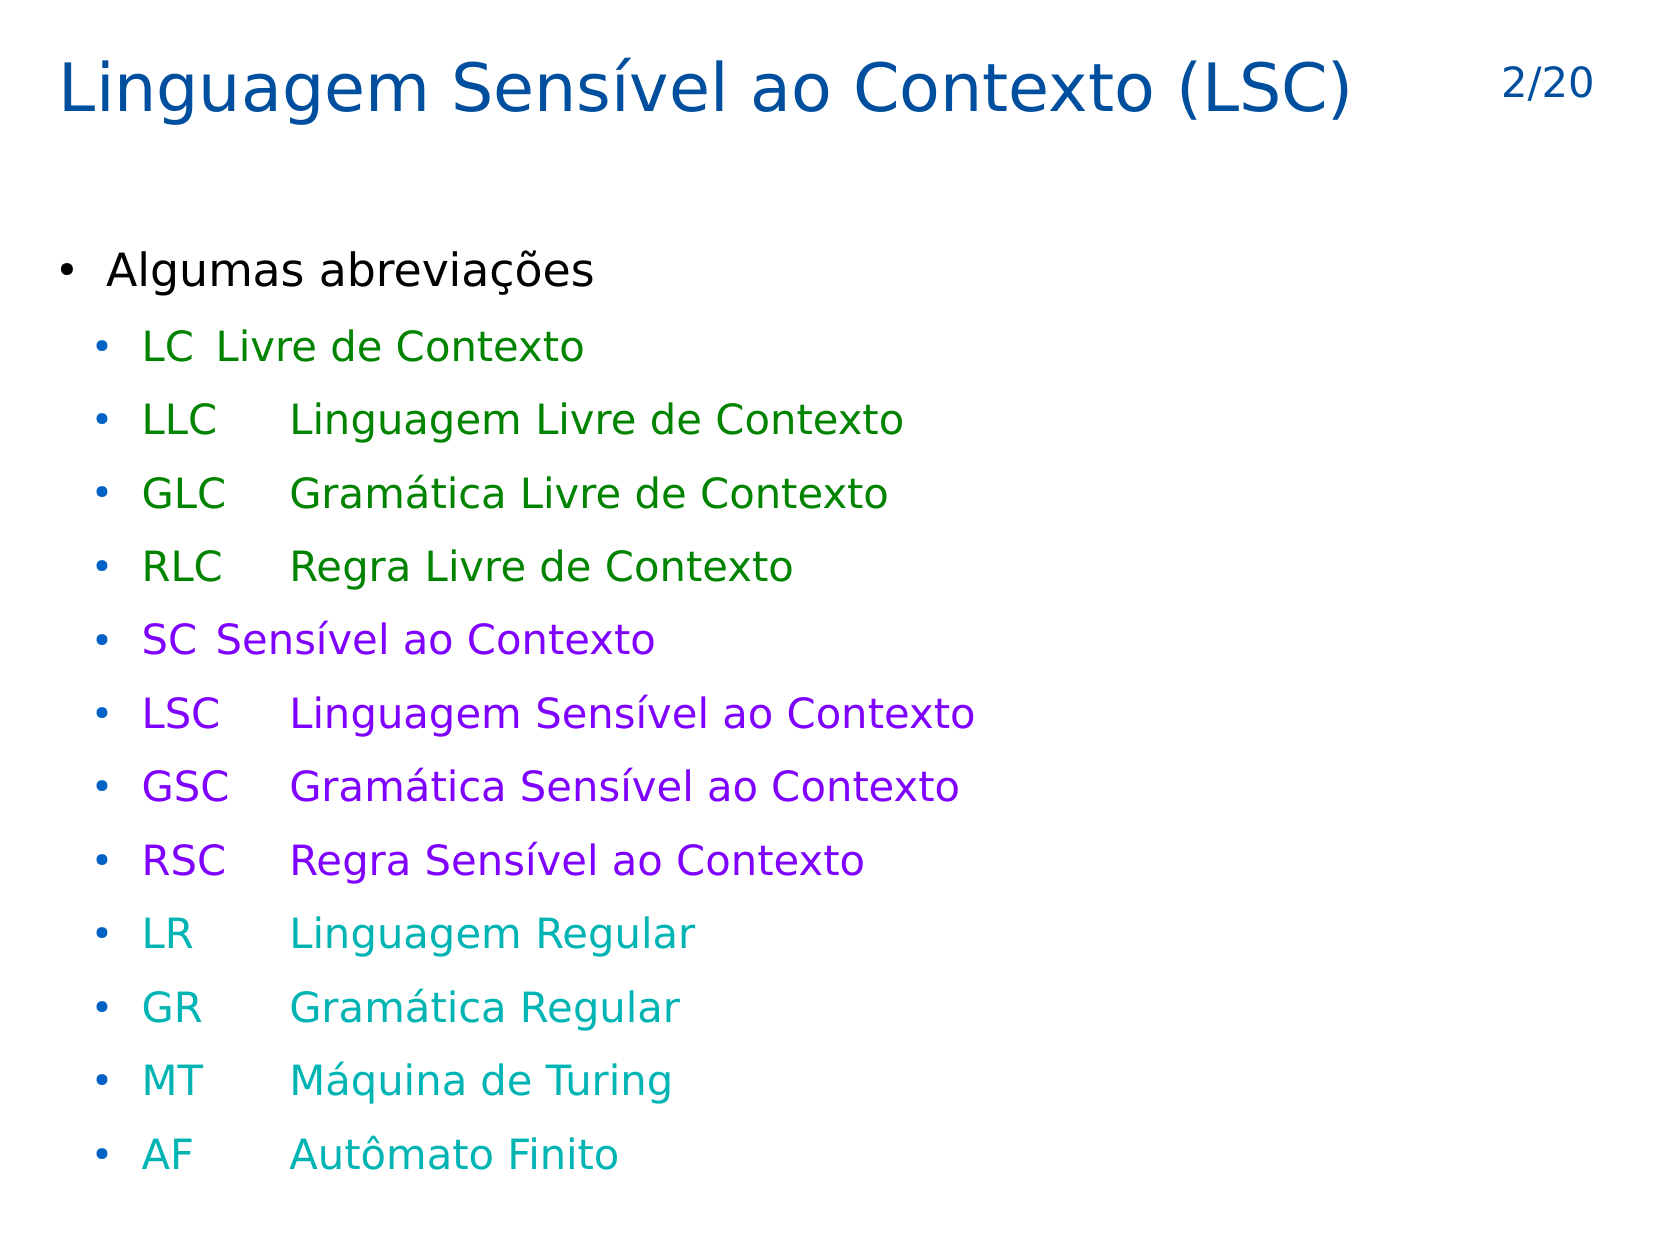

# Linguagem Sensível ao Contexto (LSC)
2
Algumas abreviações
LC 	Livre de Contexto
LLC 	Linguagem Livre de Contexto
GLC 	Gramática Livre de Contexto
RLC 	Regra Livre de Contexto
SC 	Sensível ao Contexto
LSC 	Linguagem Sensível ao Contexto
GSC 	Gramática Sensível ao Contexto
RSC 	Regra Sensível ao Contexto
LR		Linguagem Regular
GR		Gramática Regular
MT		Máquina de Turing
AF		Autômato Finito